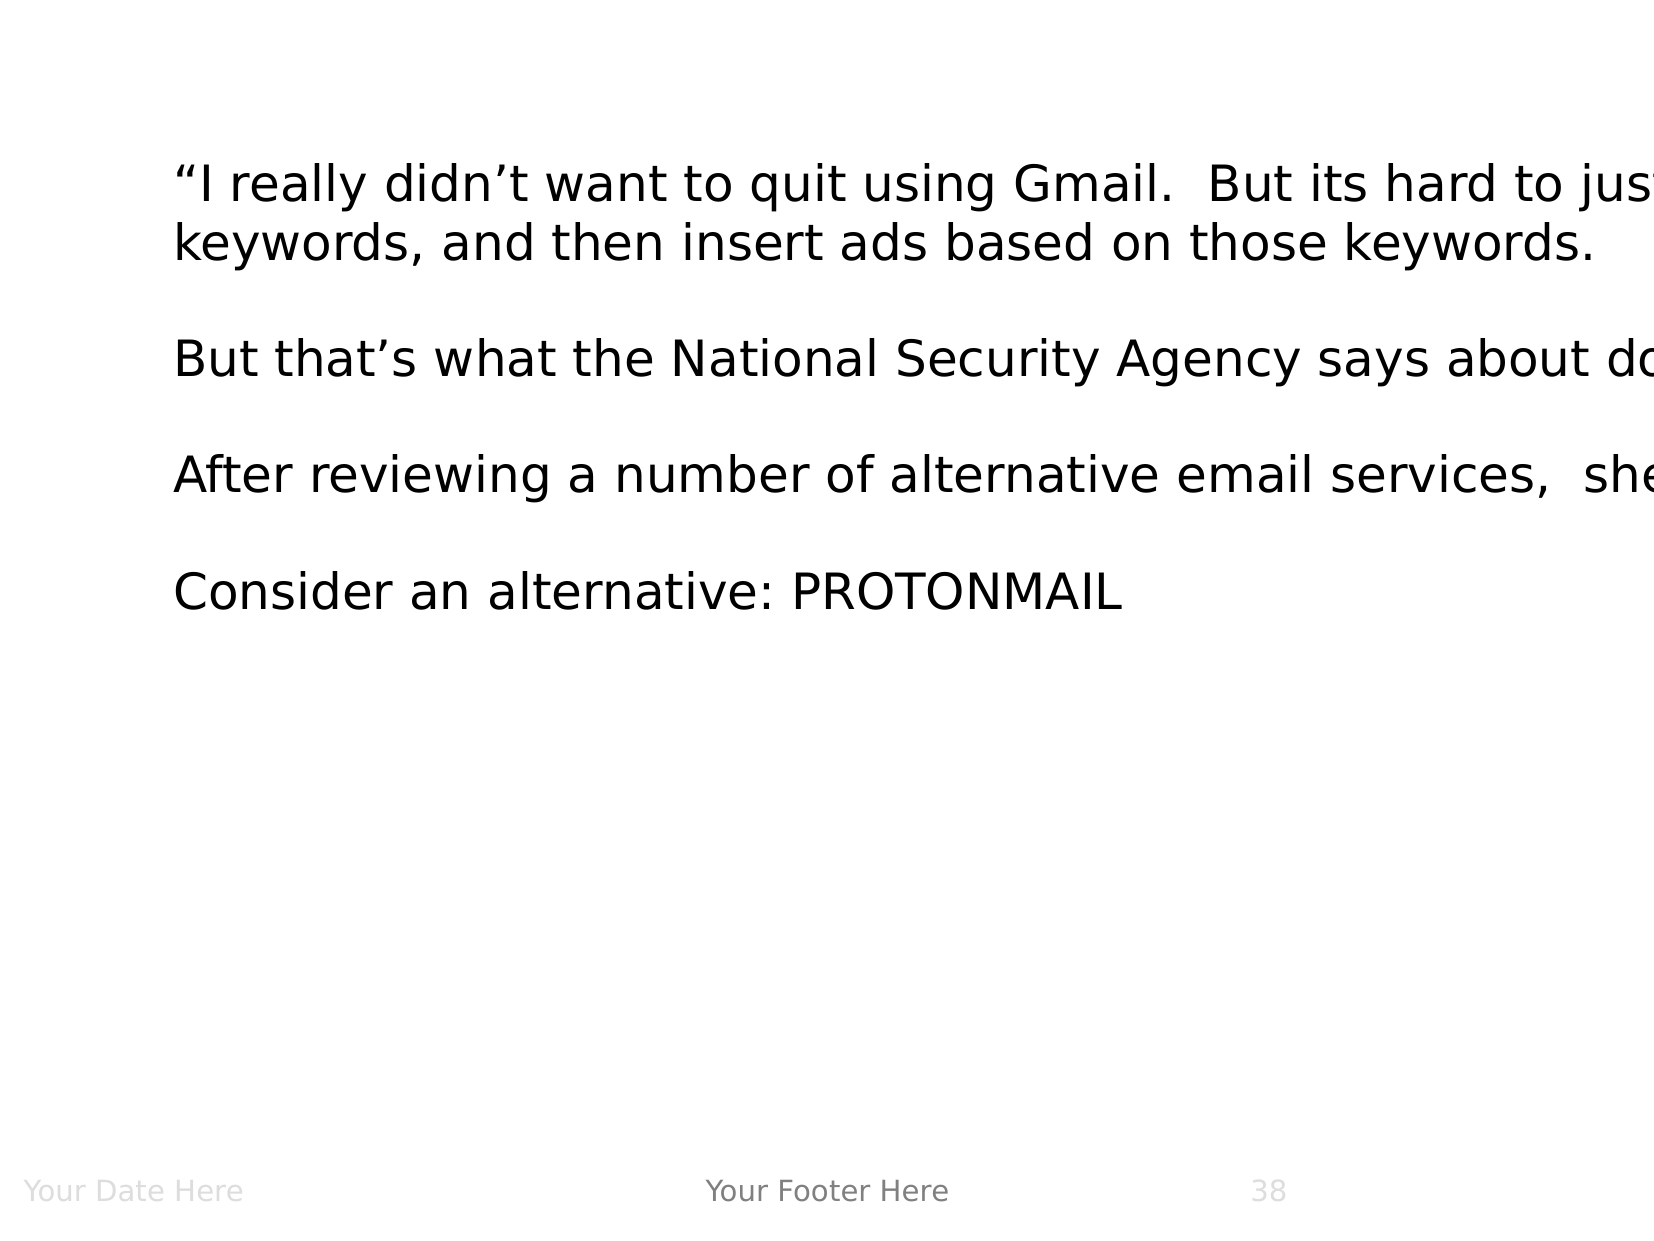

“I really didn’t want to quit using Gmail. But its hard to justify using an email service that admitted to reading my mail. Of course, Google says… that humans aren’t reading my mail. It’s only computers that scan my email for keywords, and then insert ads based on those keywords.
But that’s what the National Security Agency says about domestic spying, too.” (!)
After reviewing a number of alternative email services, she settled on a paid version of Thunderbird, called Postbox.
Consider an alternative: PROTONMAIL
Your Date Here
Your Footer Here